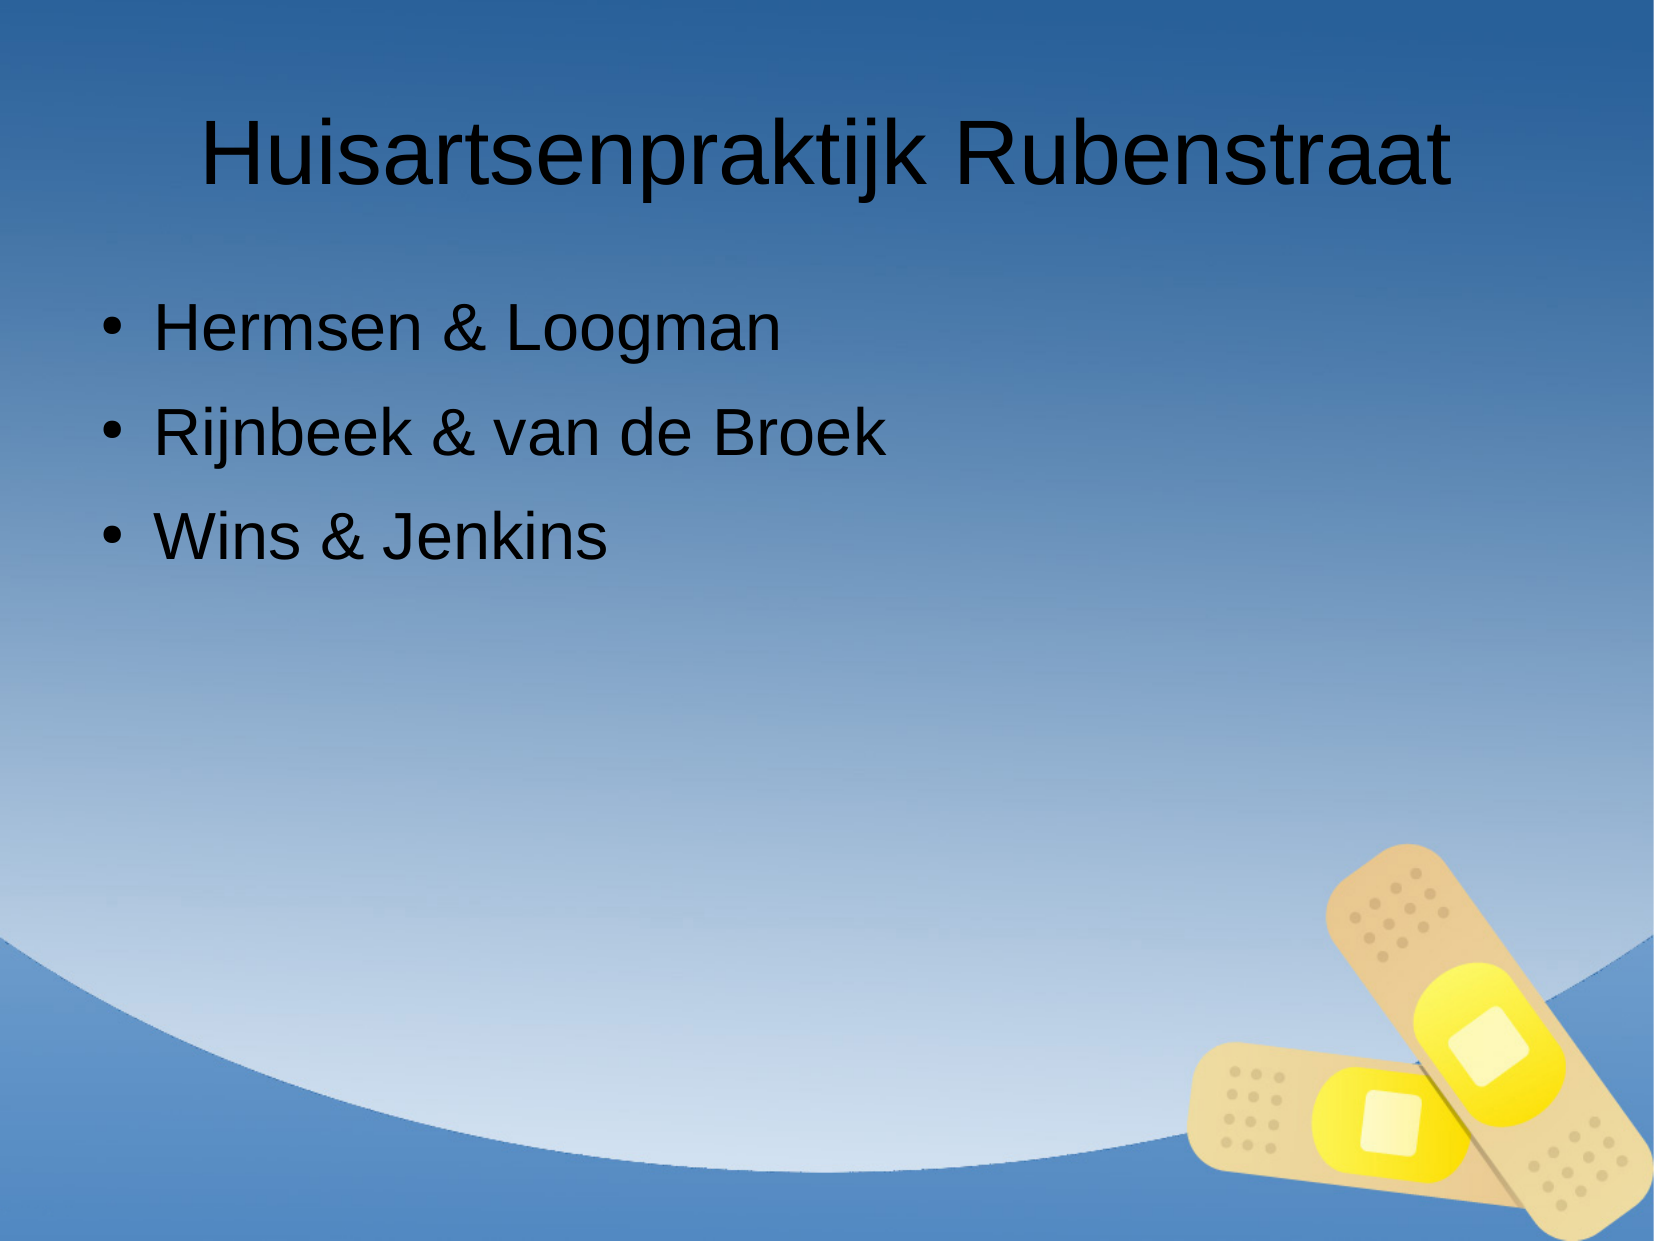

# Huisartsenpraktijk Rubenstraat
Hermsen & Loogman
Rijnbeek & van de Broek
Wins & Jenkins